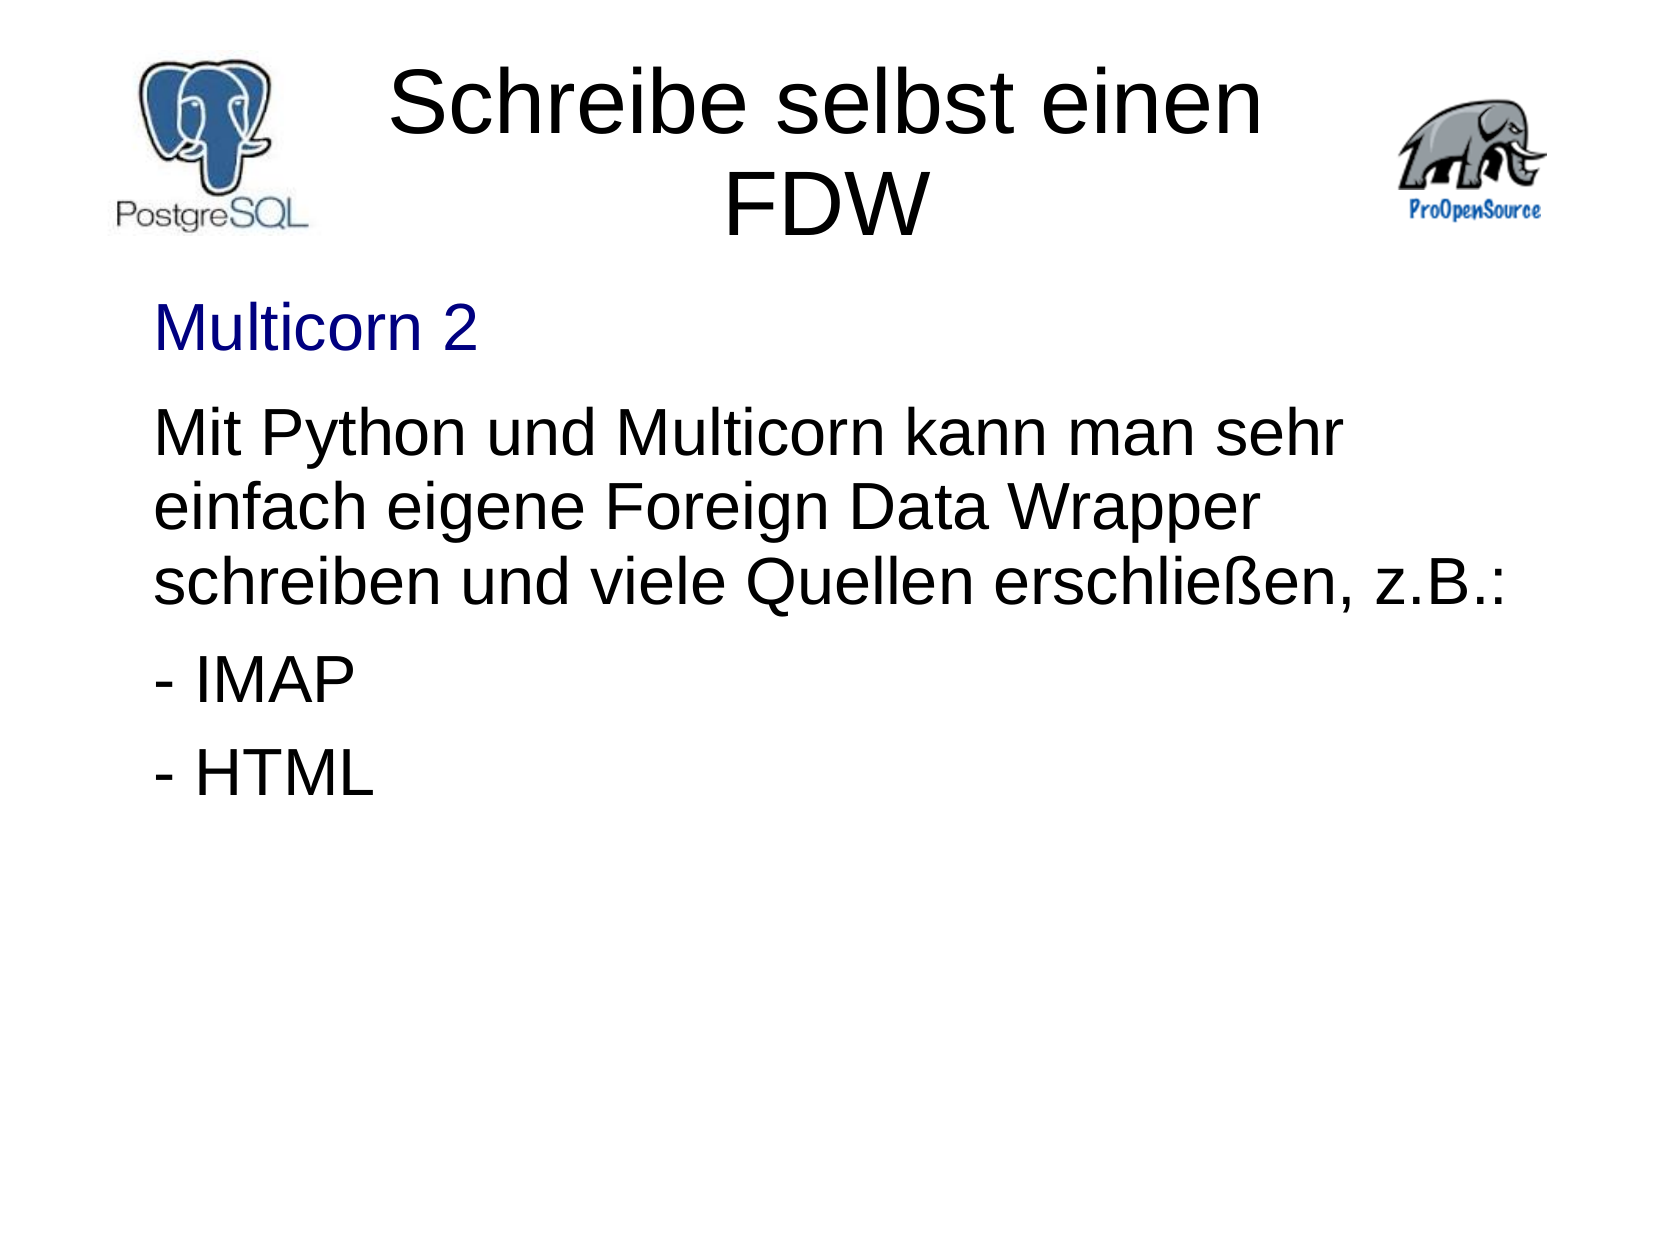

# Schreibe selbst einen FDW
Multicorn 2
Mit Python und Multicorn kann man sehr einfach eigene Foreign Data Wrapper schreiben und viele Quellen erschließen, z.B.:
- IMAP
- HTML